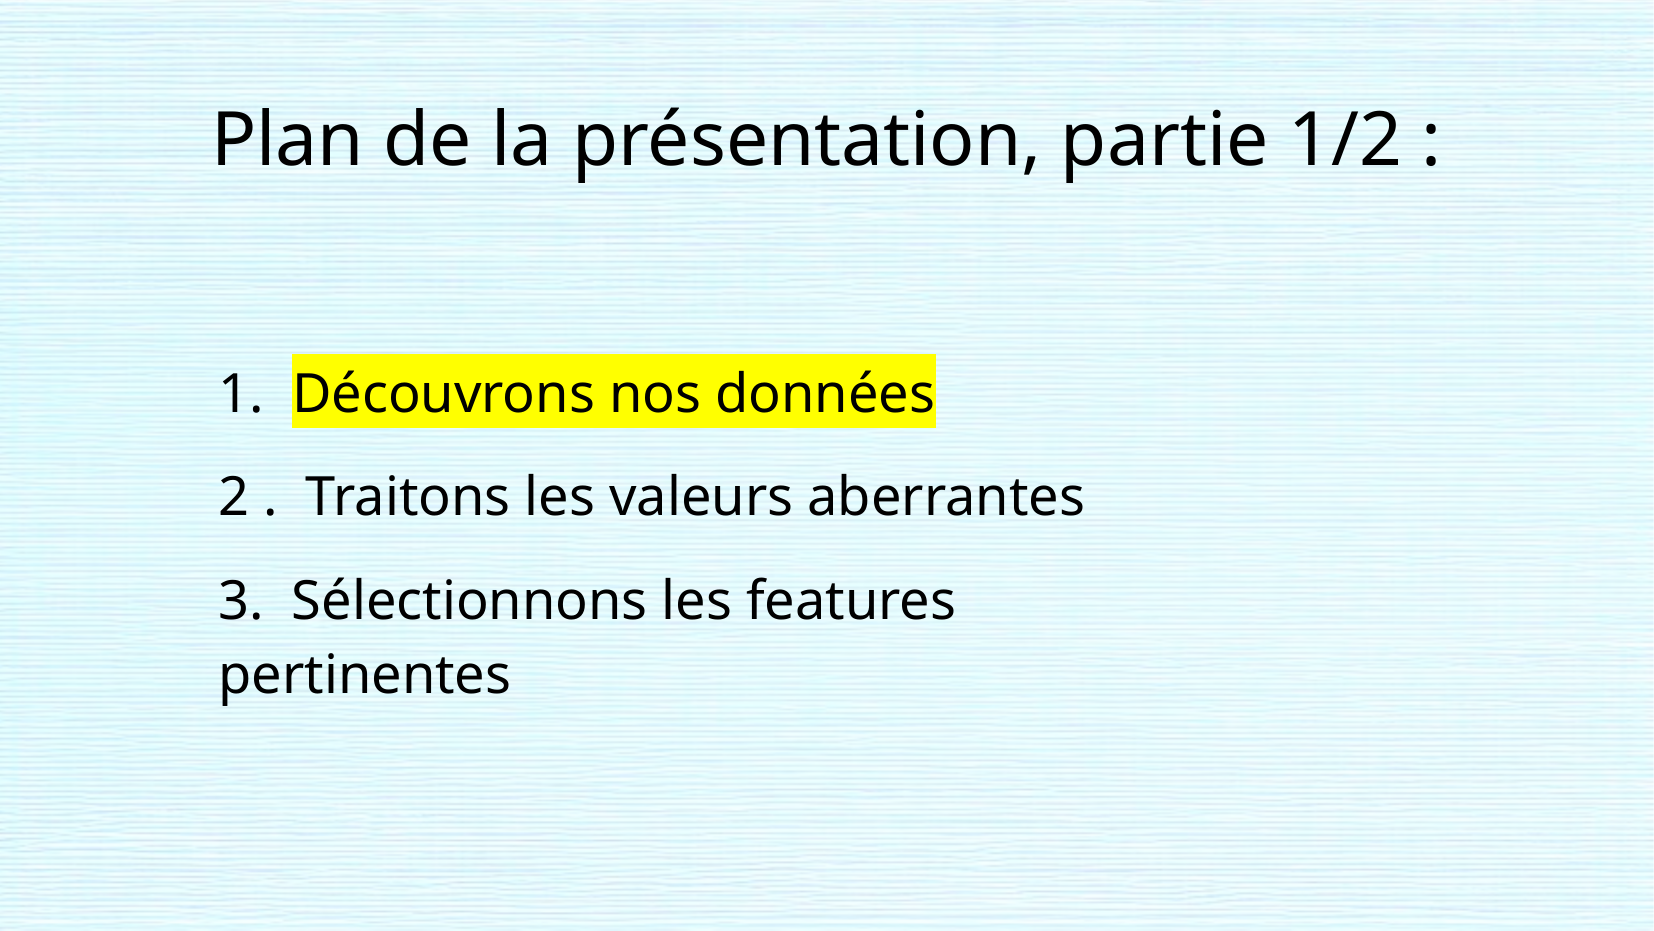

# Plan de la présentation, partie 1/2 :
1. Découvrons nos données
2 . Traitons les valeurs aberrantes
3. Sélectionnons les features pertinentes